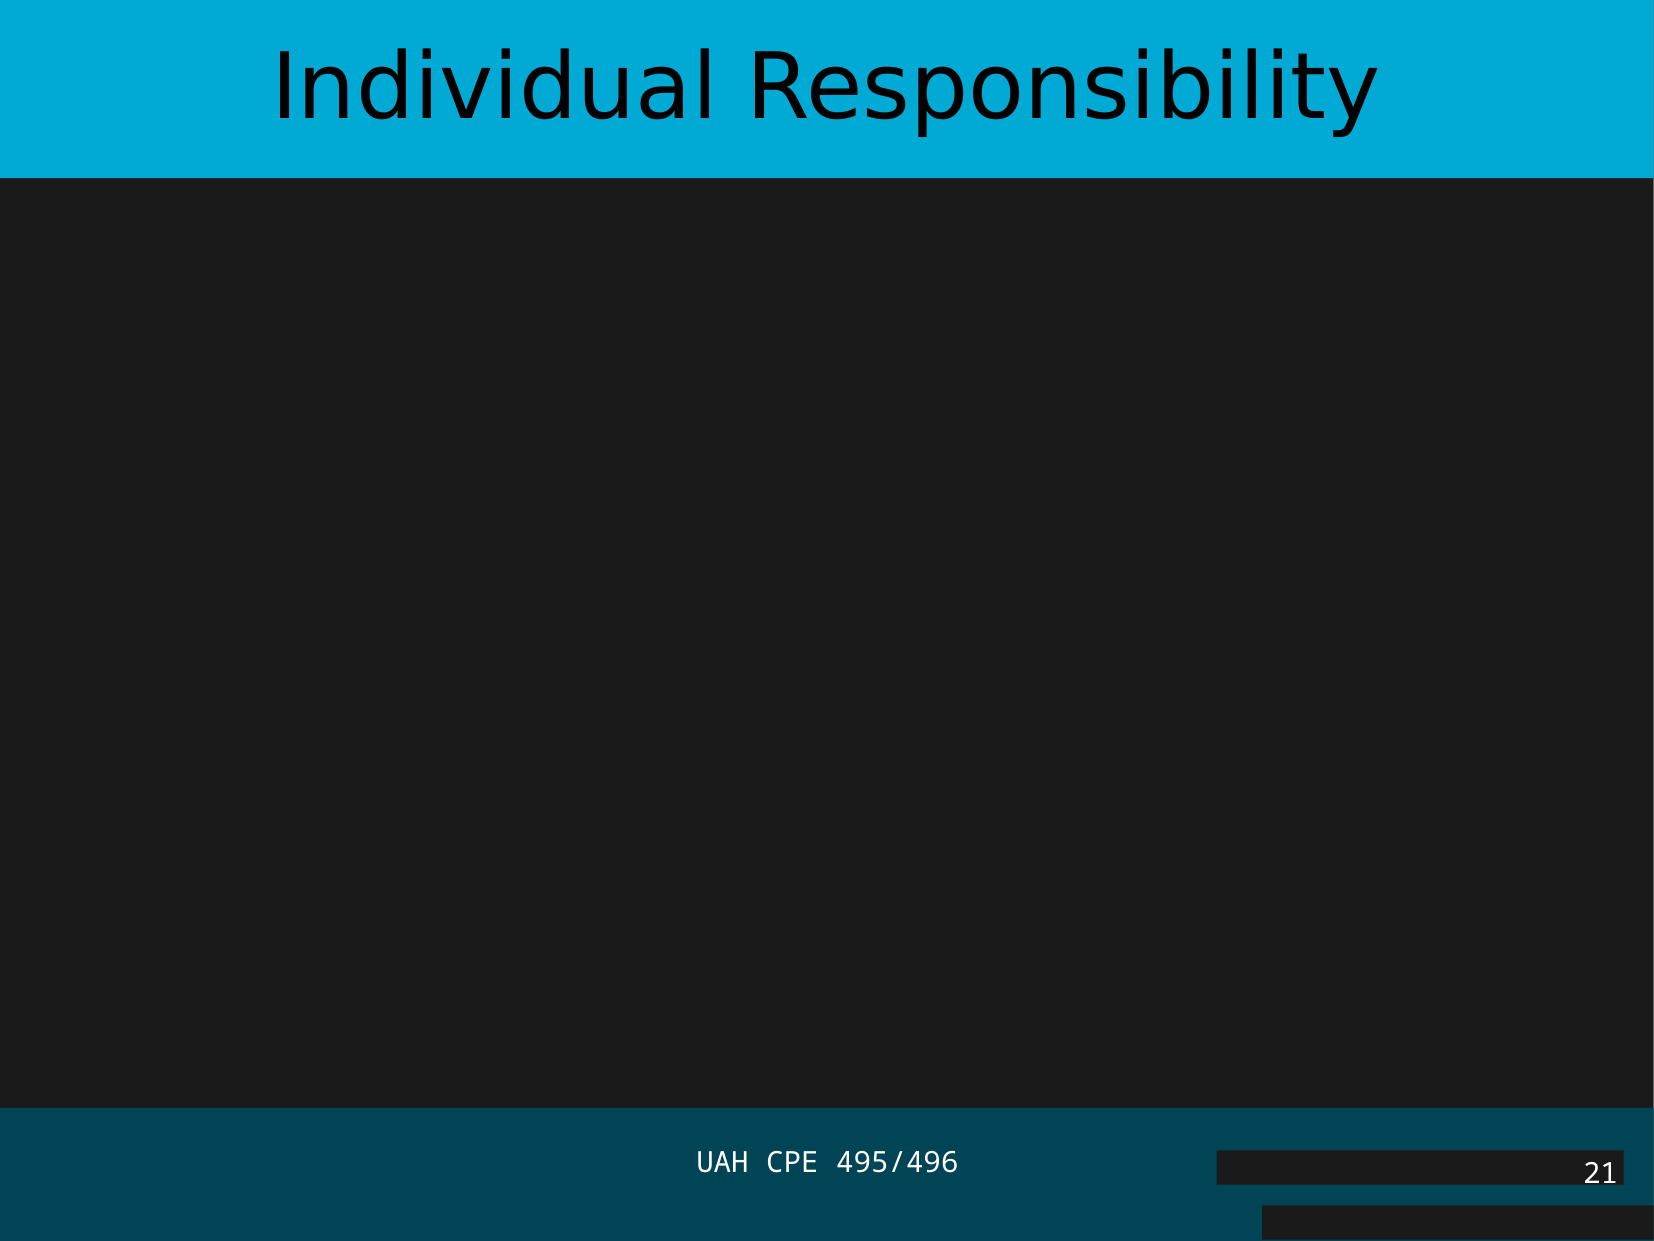

# Individual Responsibility
UAH CPE 495/496
21